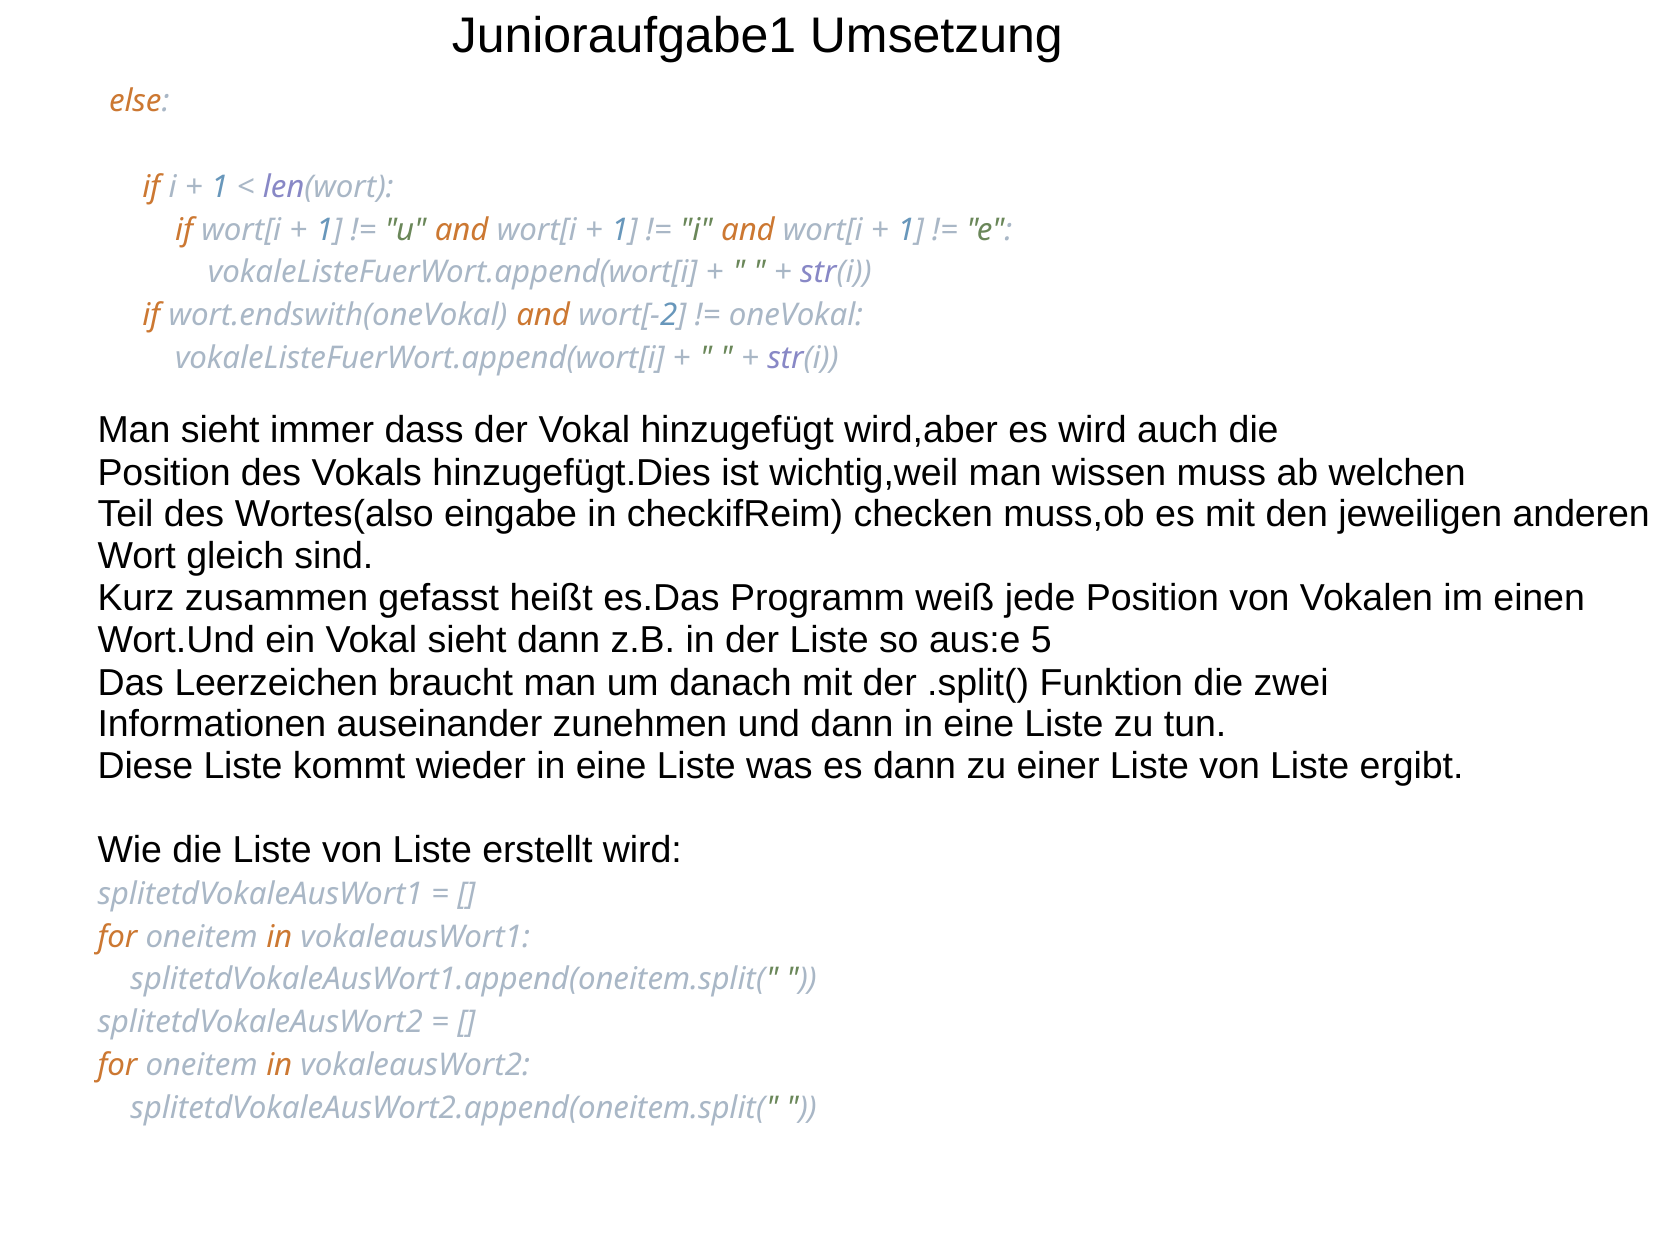

Junioraufgabe1 Umsetzung
else:
 if i + 1 < len(wort):
 if wort[i + 1] != "u" and wort[i + 1] != "i" and wort[i + 1] != "e":
 vokaleListeFuerWort.append(wort[i] + " " + str(i))
 if wort.endswith(oneVokal) and wort[-2] != oneVokal:
 vokaleListeFuerWort.append(wort[i] + " " + str(i))
Man sieht immer dass der Vokal hinzugefügt wird,aber es wird auch die
Position des Vokals hinzugefügt.Dies ist wichtig,weil man wissen muss ab welchen
Teil des Wortes(also eingabe in checkifReim) checken muss,ob es mit den jeweiligen anderen
Wort gleich sind.
Kurz zusammen gefasst heißt es.Das Programm weiß jede Position von Vokalen im einen
Wort.Und ein Vokal sieht dann z.B. in der Liste so aus:e 5
Das Leerzeichen braucht man um danach mit der .split() Funktion die zwei
Informationen auseinander zunehmen und dann in eine Liste zu tun.
Diese Liste kommt wieder in eine Liste was es dann zu einer Liste von Liste ergibt.
Wie die Liste von Liste erstellt wird:
splitetdVokaleAusWort1 = []
for oneitem in vokaleausWort1:
 splitetdVokaleAusWort1.append(oneitem.split(" "))
splitetdVokaleAusWort2 = []
for oneitem in vokaleausWort2:
 splitetdVokaleAusWort2.append(oneitem.split(" "))